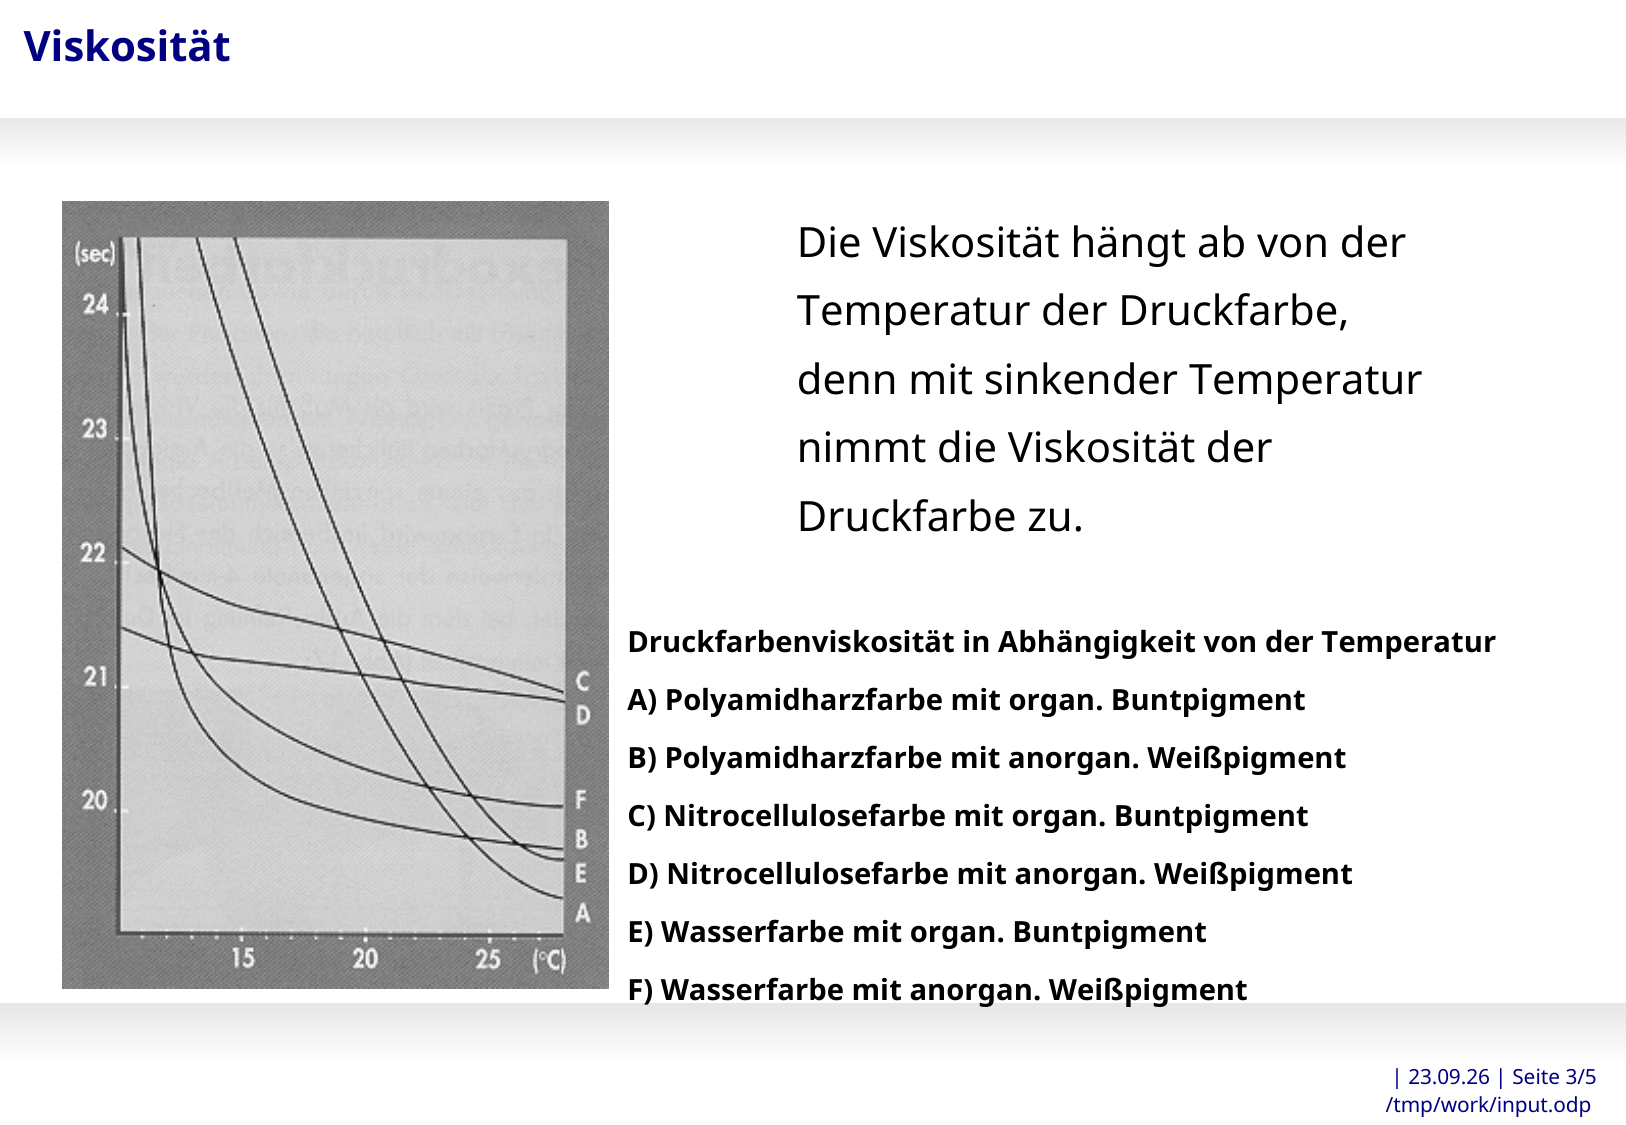

# Viskosität
Die Viskosität hängt ab von der Temperatur der Druckfarbe, denn mit sinkender Temperatur nimmt die Viskosität der Druckfarbe zu.
Druckfarbenviskosität in Abhängigkeit von der Temperatur
A) Polyamidharzfarbe mit organ. Buntpigment
B) Polyamidharzfarbe mit anorgan. Weißpigment
C) Nitrocellulosefarbe mit organ. Buntpigment
D) Nitrocellulosefarbe mit anorgan. Weißpigment
E) Wasserfarbe mit organ. Buntpigment
F) Wasserfarbe mit anorgan. Weißpigment